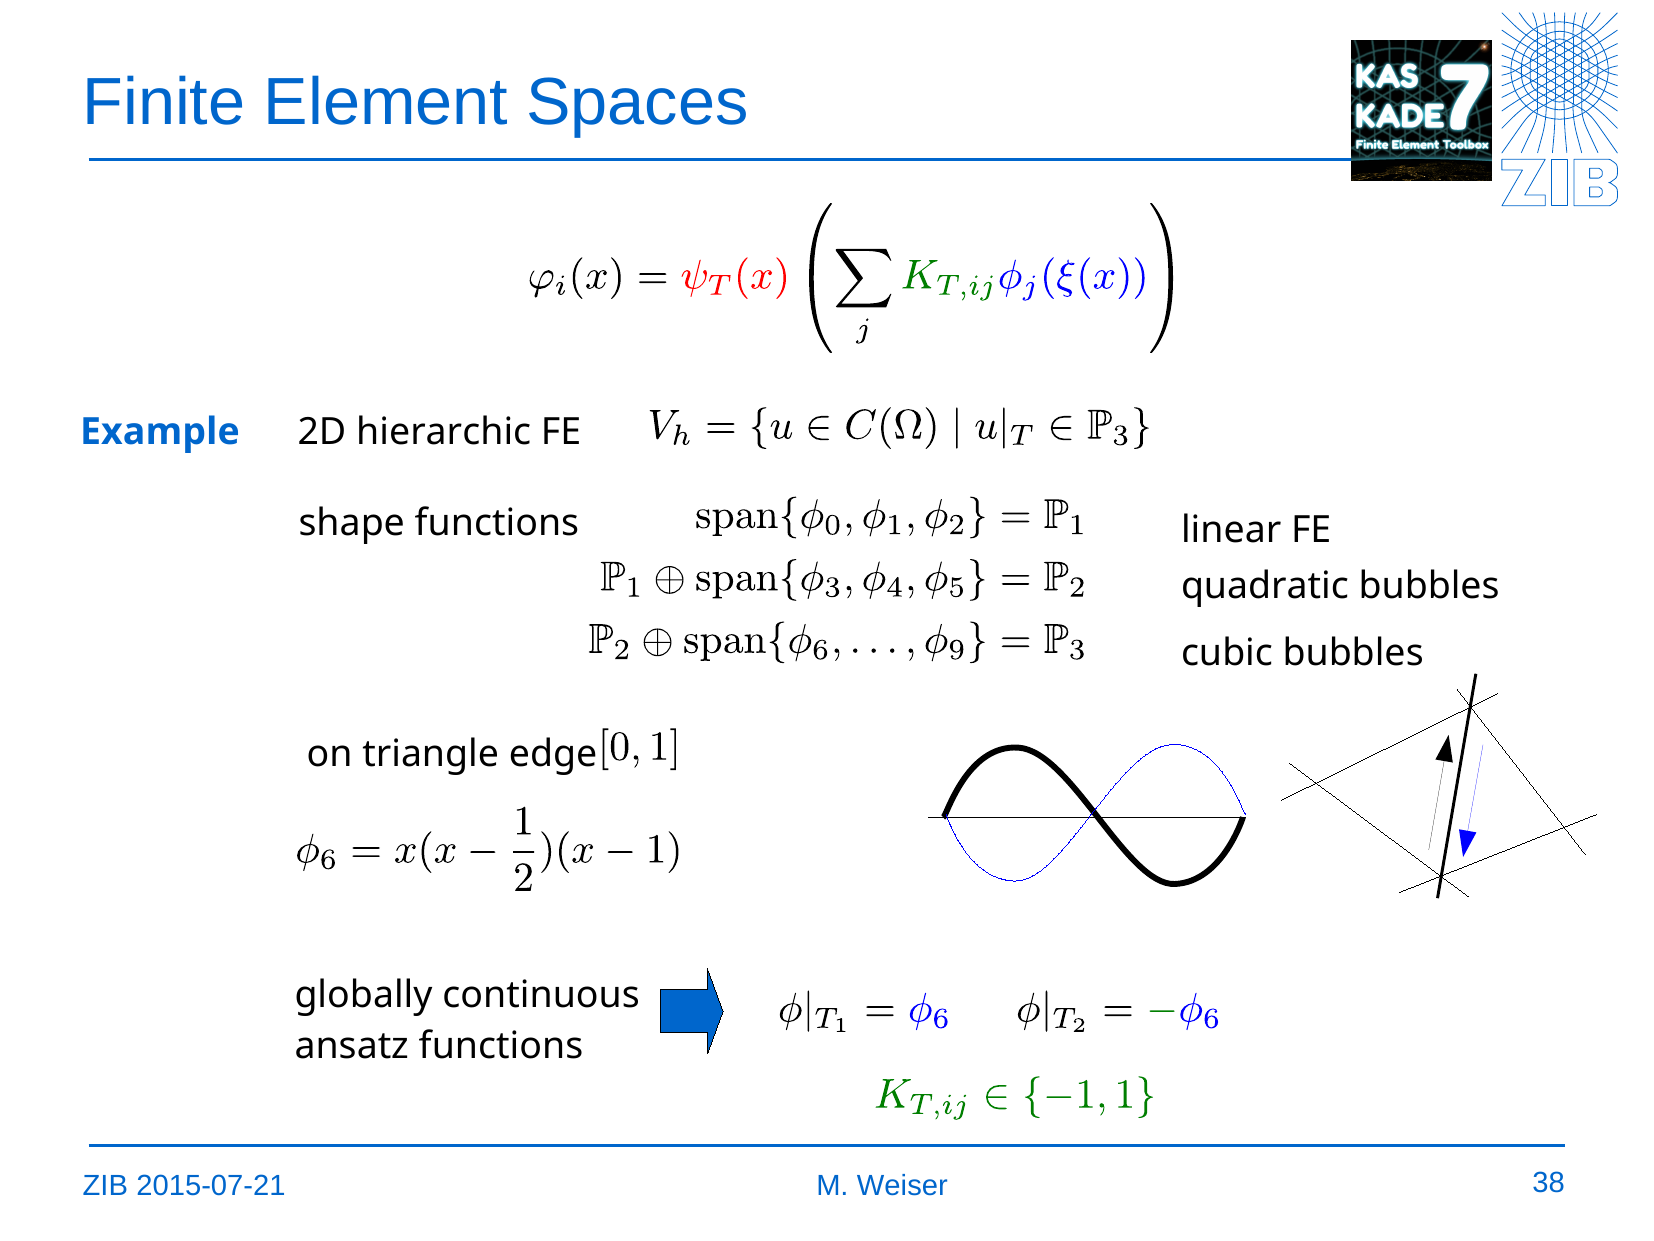

# Finite Element Spaces
Example
2D hierarchic FE
shape functions
linear FE
quadratic bubbles
cubic bubbles
on triangle edge
globally continuous
ansatz functions
38
ZIB 2015-07-21
M. Weiser